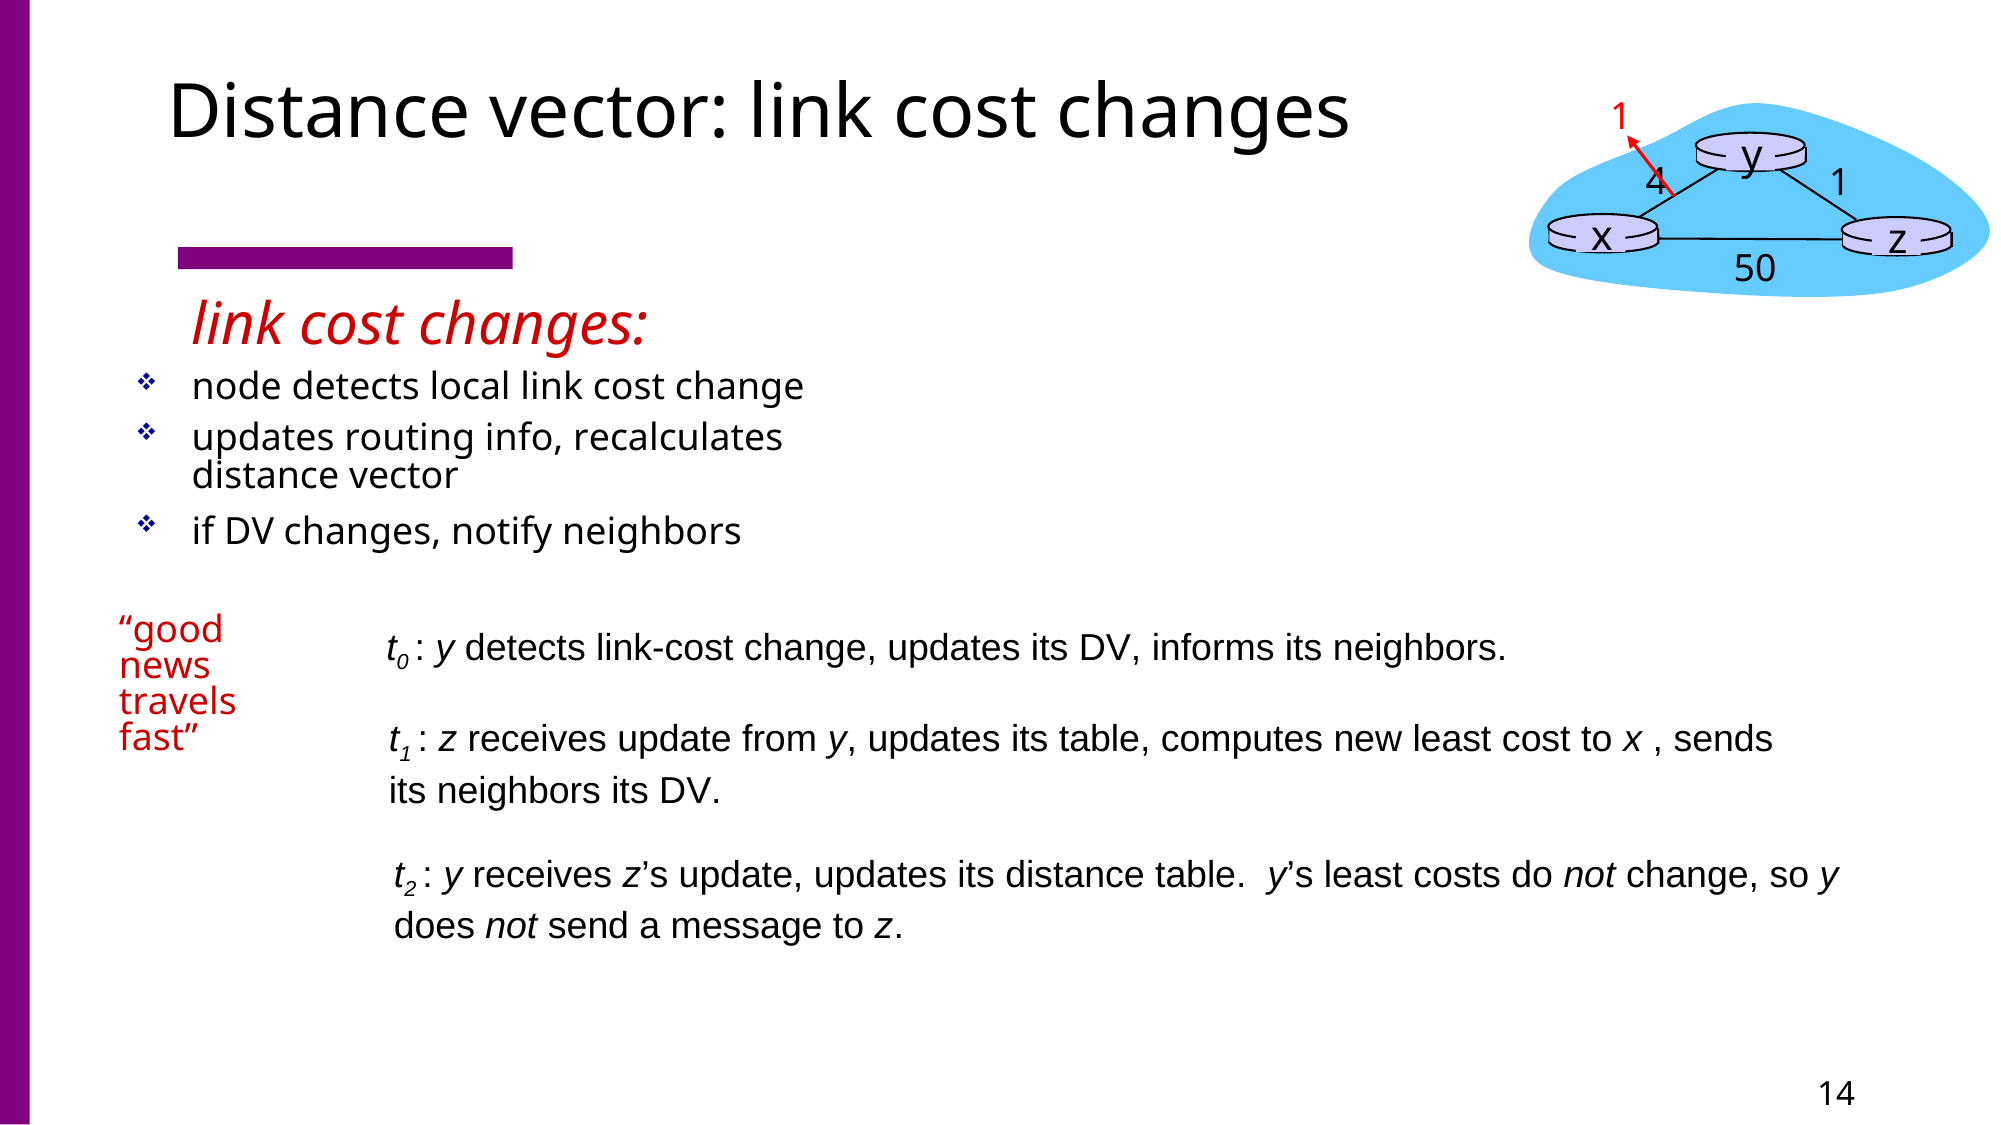

# Distance vector: link cost changes
1
y
4
1
x
z
50
link cost changes:
node detects local link cost change
updates routing info, recalculates
distance vector
if DV changes, notify neighbors
“good
news
travels
fast”
t0 : y detects link-cost change, updates its DV, informs its neighbors.
t1 : z receives update from y, updates its table, computes new least cost to x , sends its neighbors its DV.
t2 : y receives z’s update, updates its distance table. y’s least costs do not change, so y does not send a message to z.